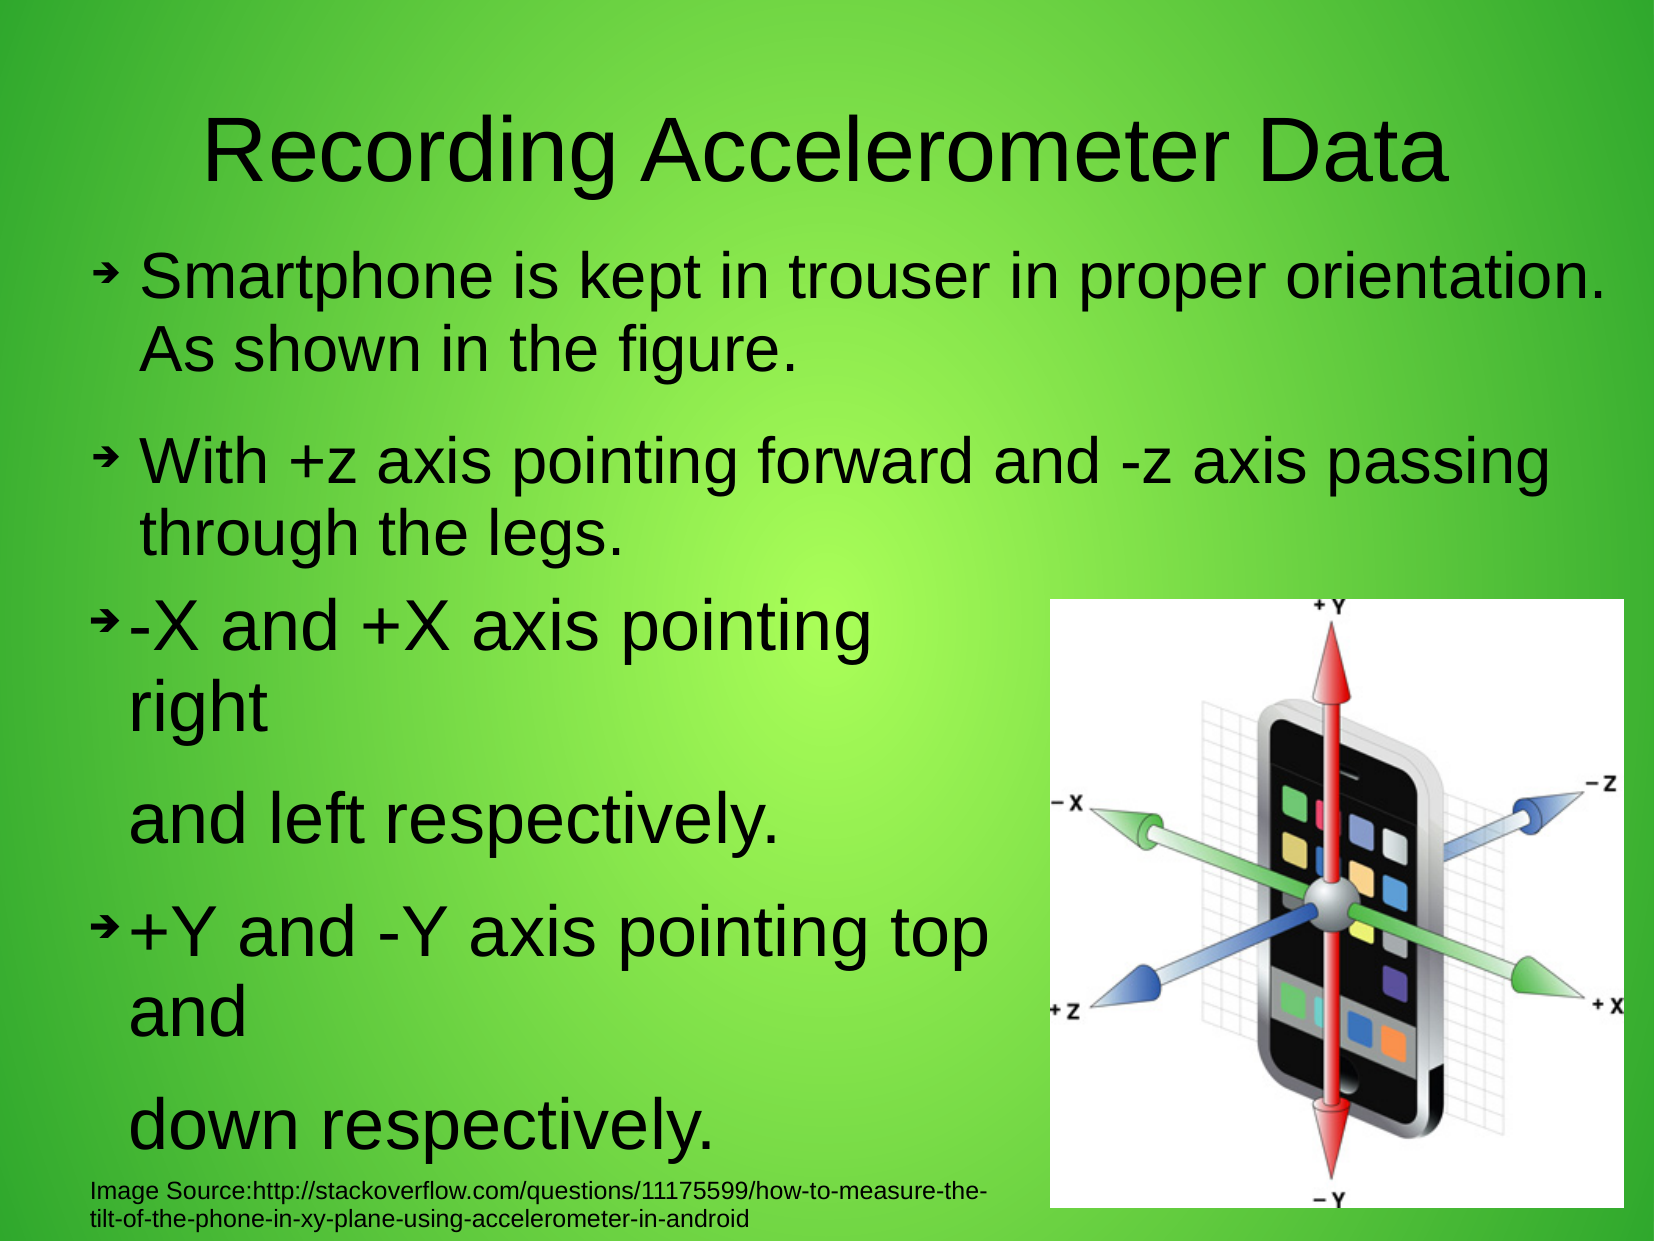

# Recording Accelerometer Data
Smartphone is kept in trouser in proper orientation. As shown in the figure.
With +z axis pointing forward and -z axis passing through the legs.
-X and +X axis pointing right
and left respectively.
+Y and -Y axis pointing top and
down respectively.
Image Source:http://stackoverflow.com/questions/11175599/how-to-measure-the-tilt-of-the-phone-in-xy-plane-using-accelerometer-in-android